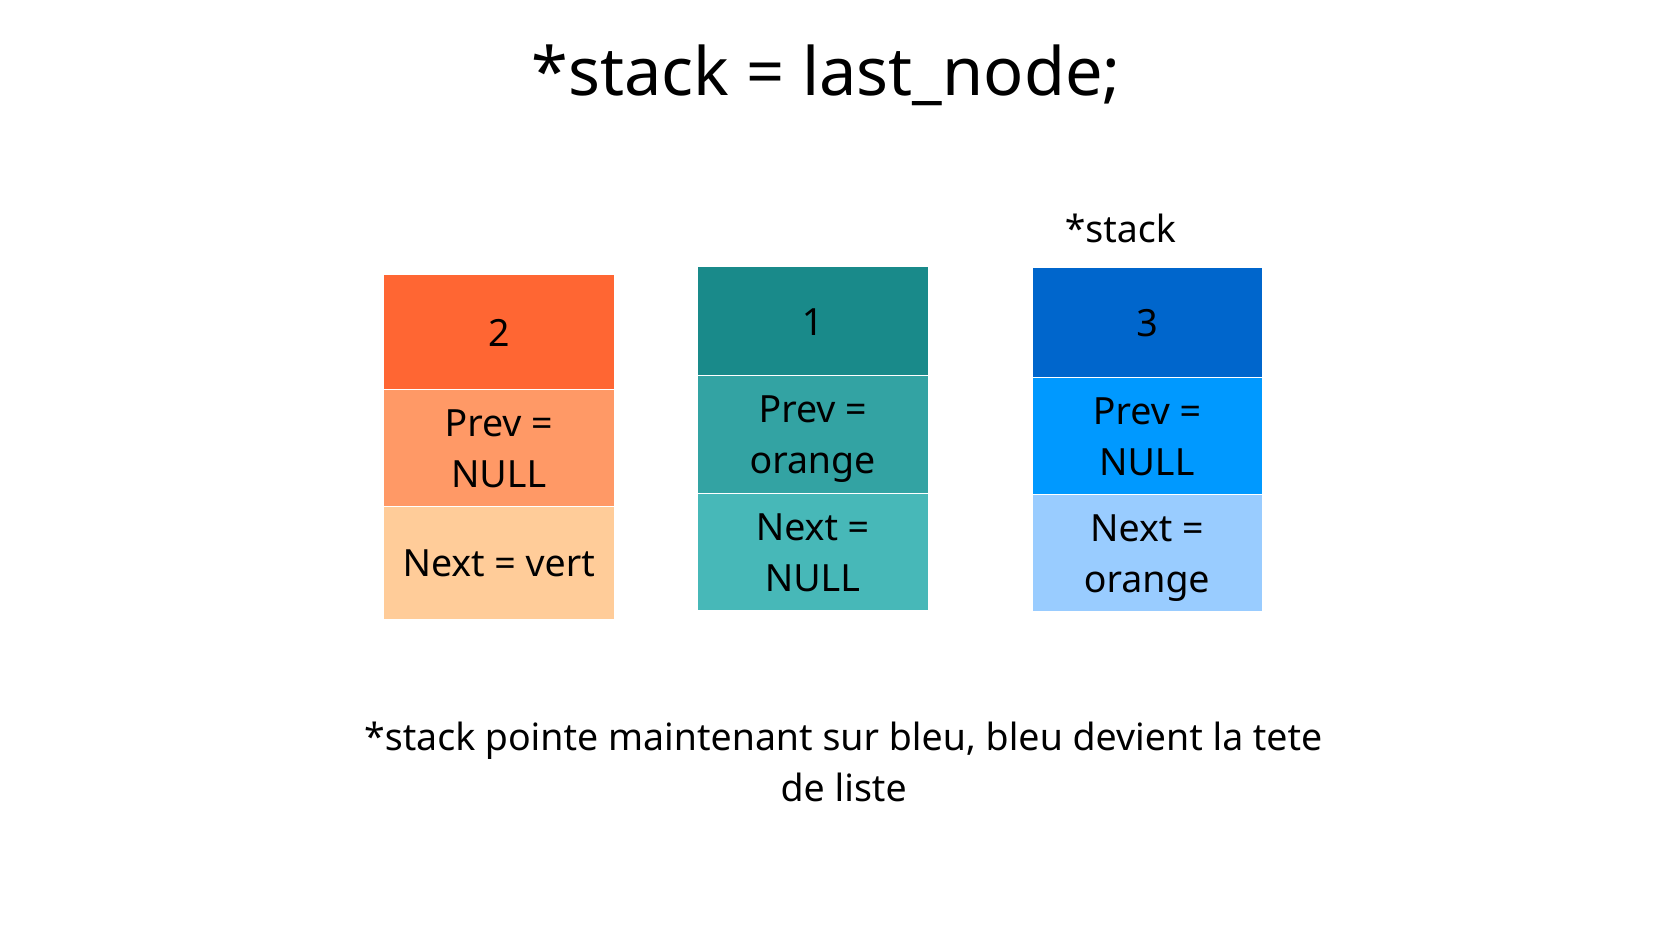

# *stack = last_node;
*stack
| 1 |
| --- |
| Prev = orange |
| Next = NULL |
| 3 |
| --- |
| Prev = NULL |
| Next = orange |
| 2 |
| --- |
| Prev = NULL |
| Next = vert |
*stack pointe maintenant sur bleu, bleu devient la tete de liste